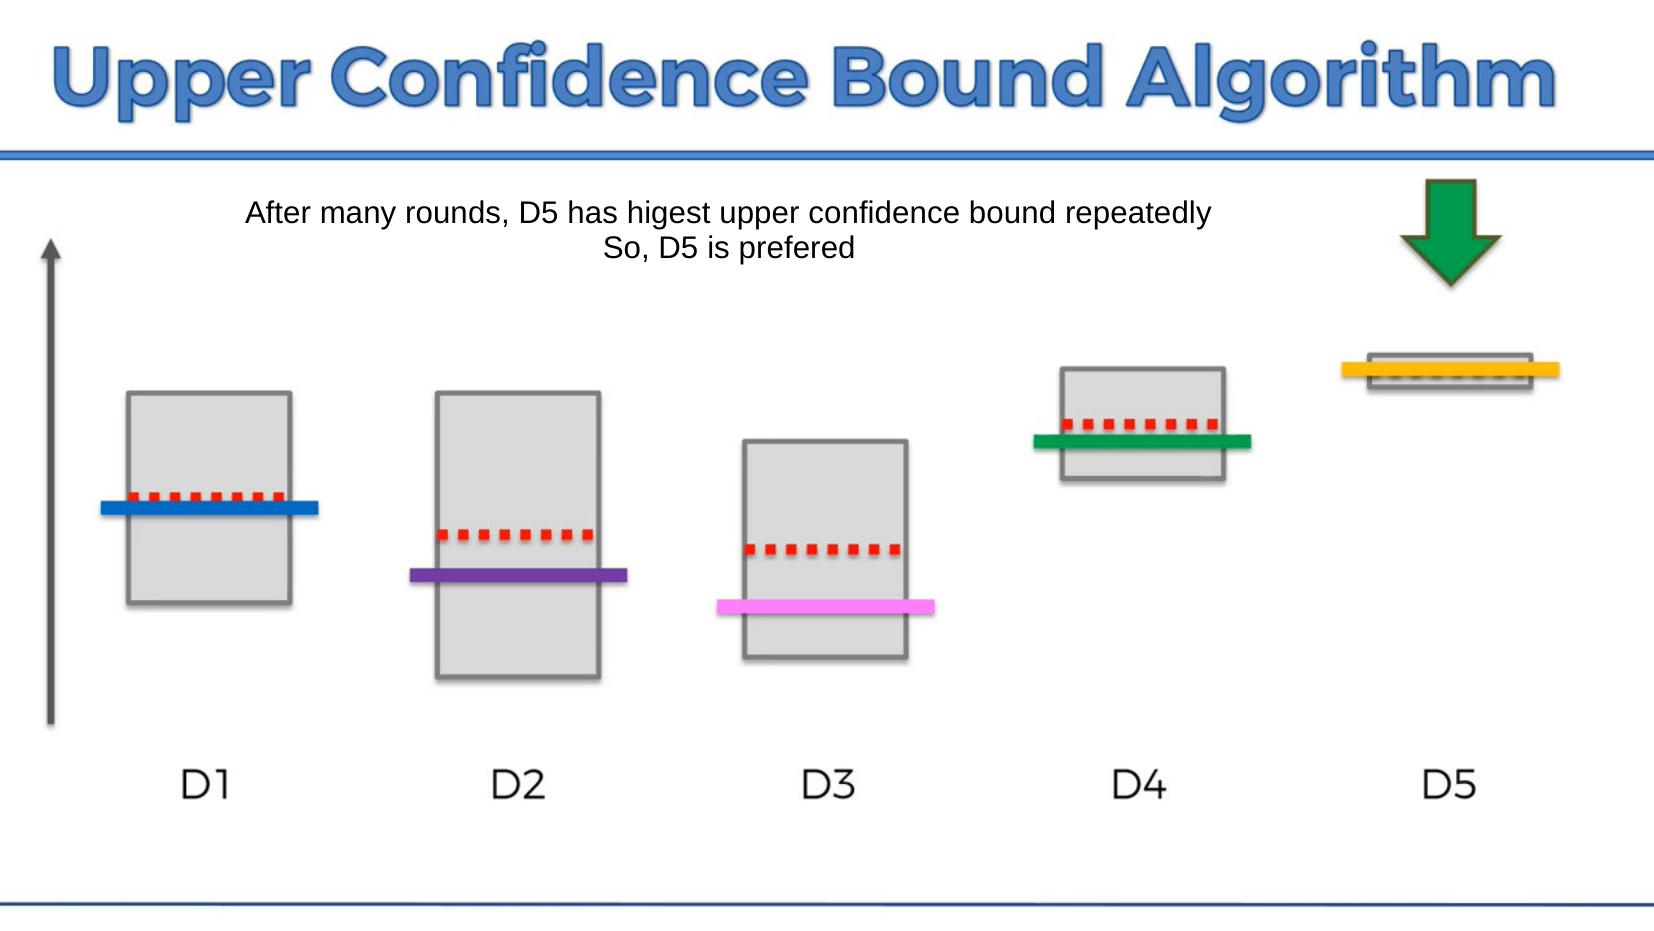

After many rounds, D5 has higest upper confidence bound repeatedly
So, D5 is prefered